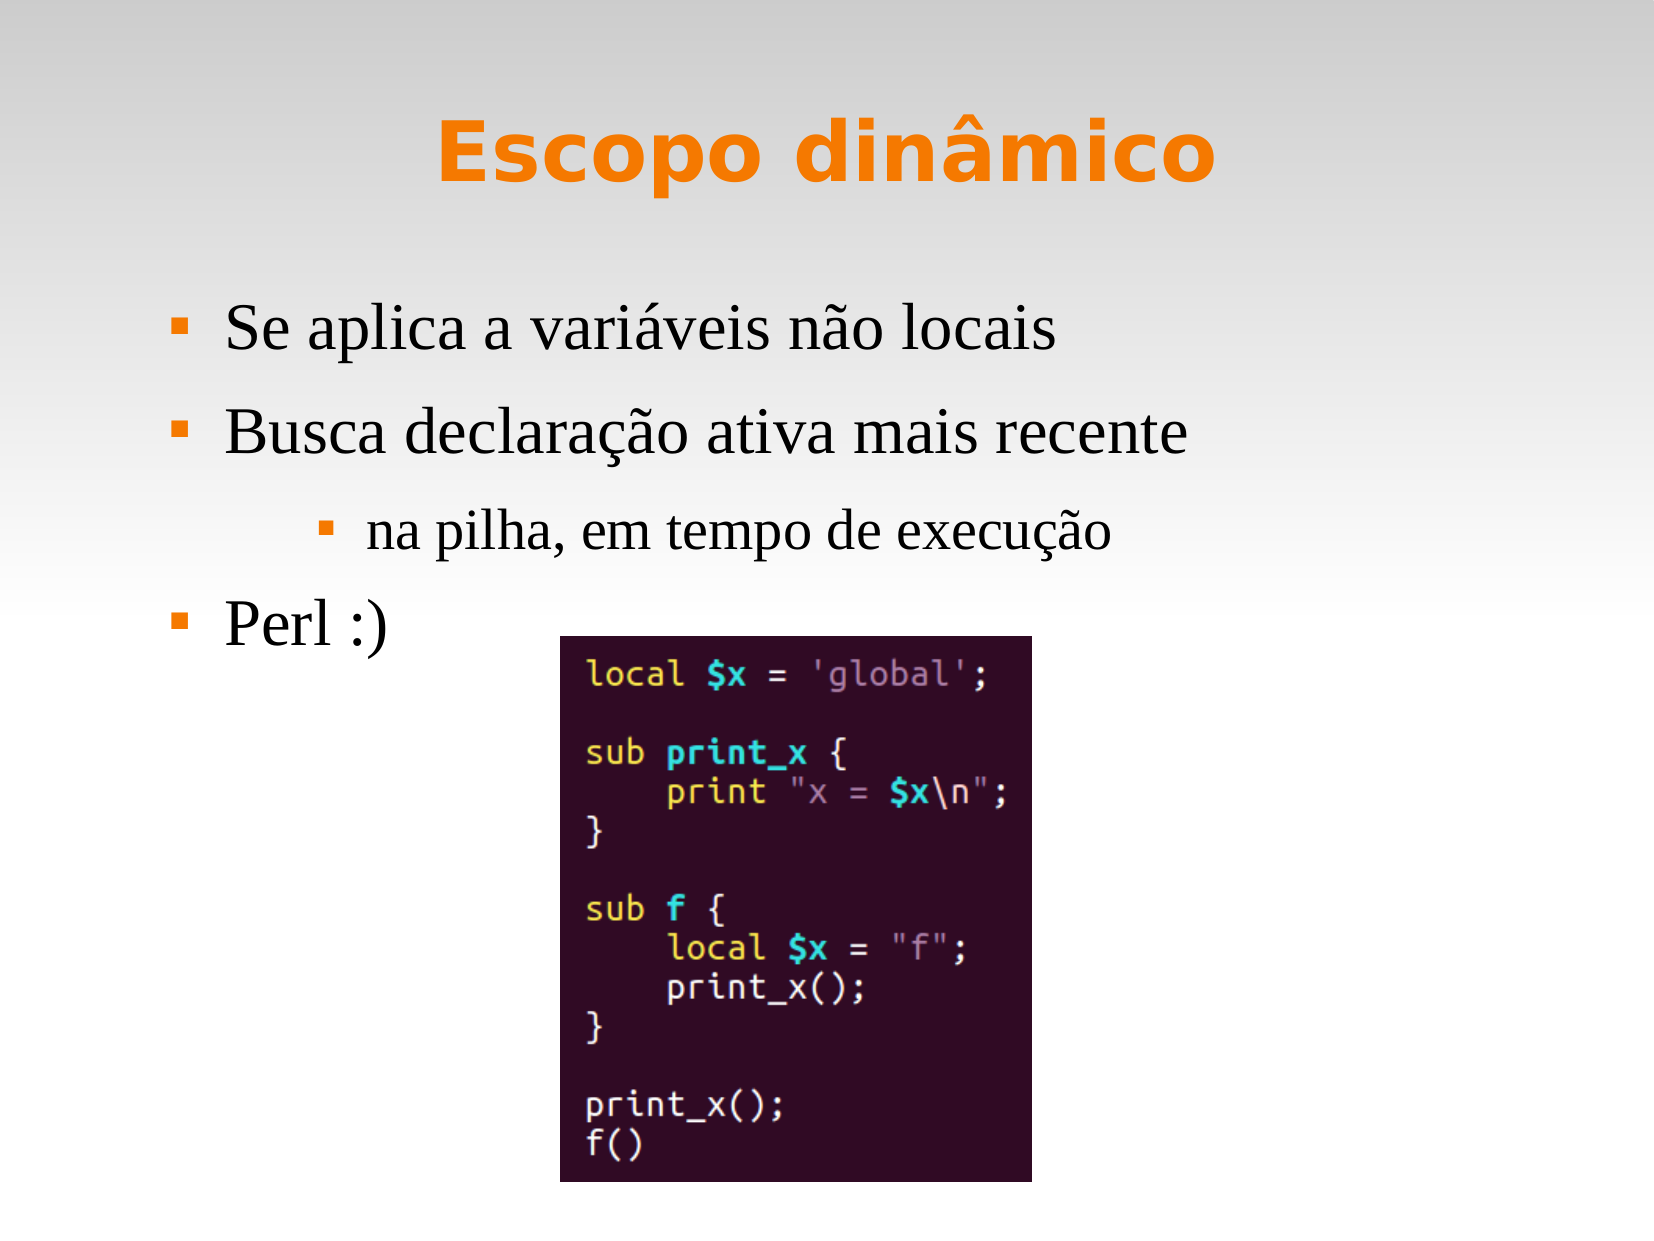

# Escopo dinâmico
Se aplica a variáveis não locais
Busca declaração ativa mais recente
na pilha, em tempo de execução
Perl :)